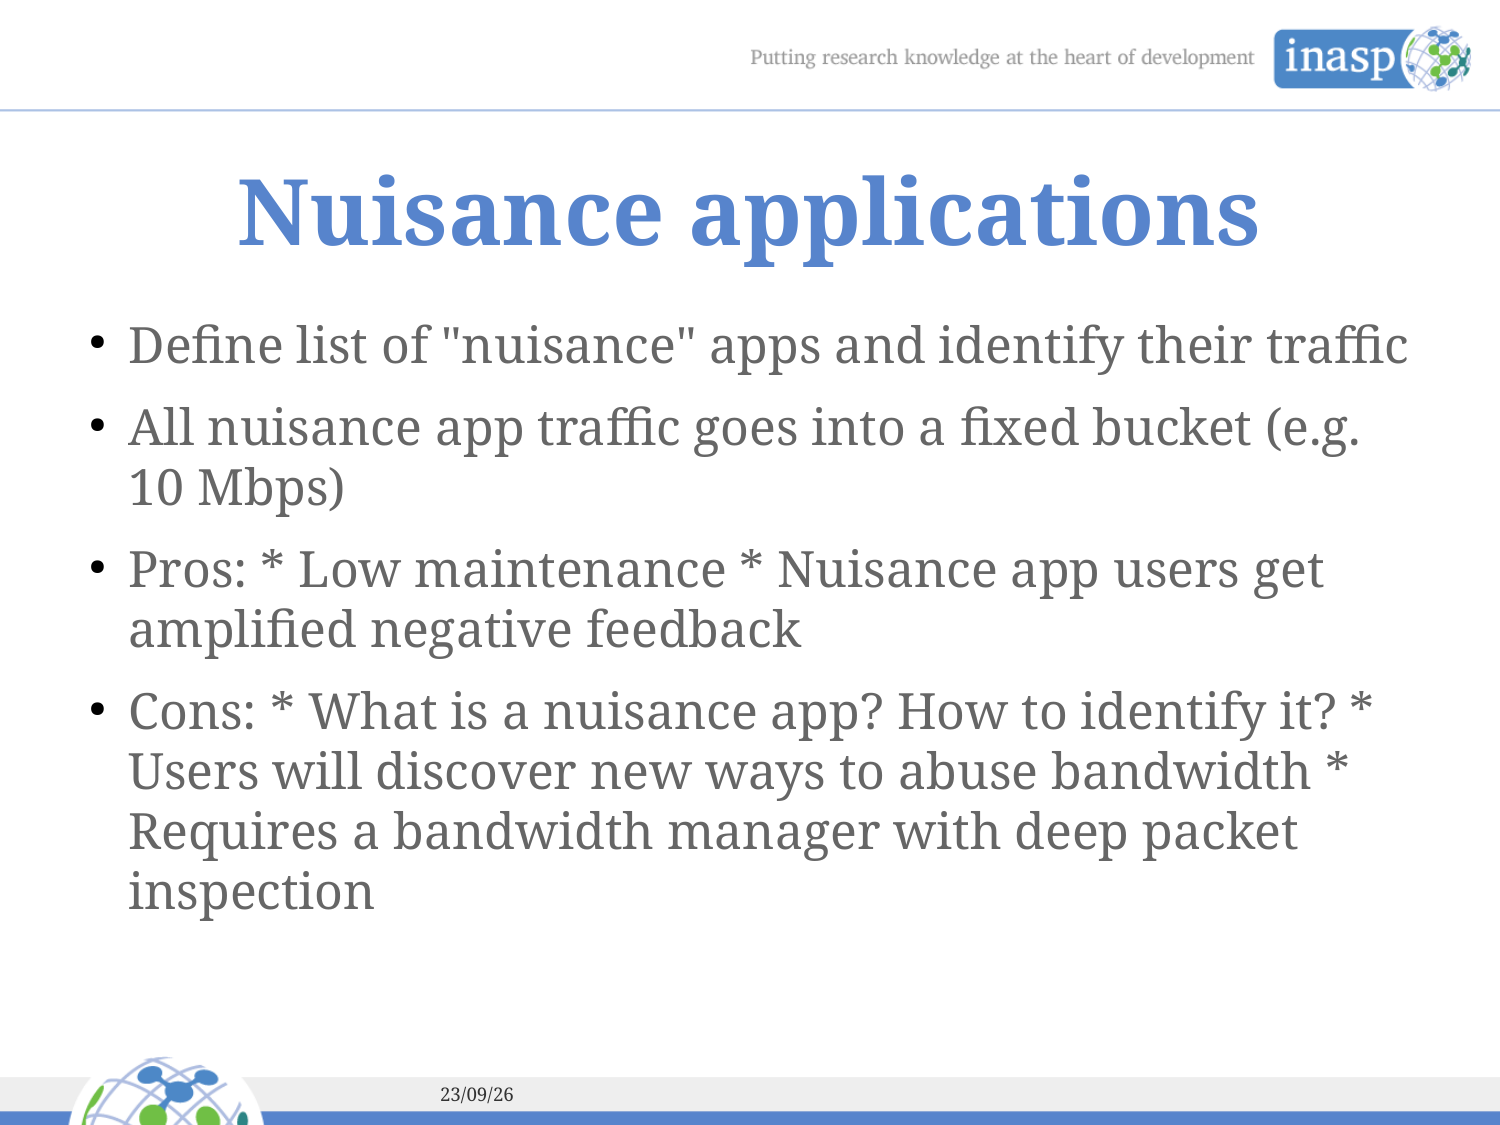

# Nuisance applications
Define list of "nuisance" apps and identify their traffic
All nuisance app traffic goes into a fixed bucket (e.g. 10 Mbps)
Pros: * Low maintenance * Nuisance app users get amplified negative feedback
Cons: * What is a nuisance app? How to identify it? * Users will discover new ways to abuse bandwidth * Requires a bandwidth manager with deep packet inspection